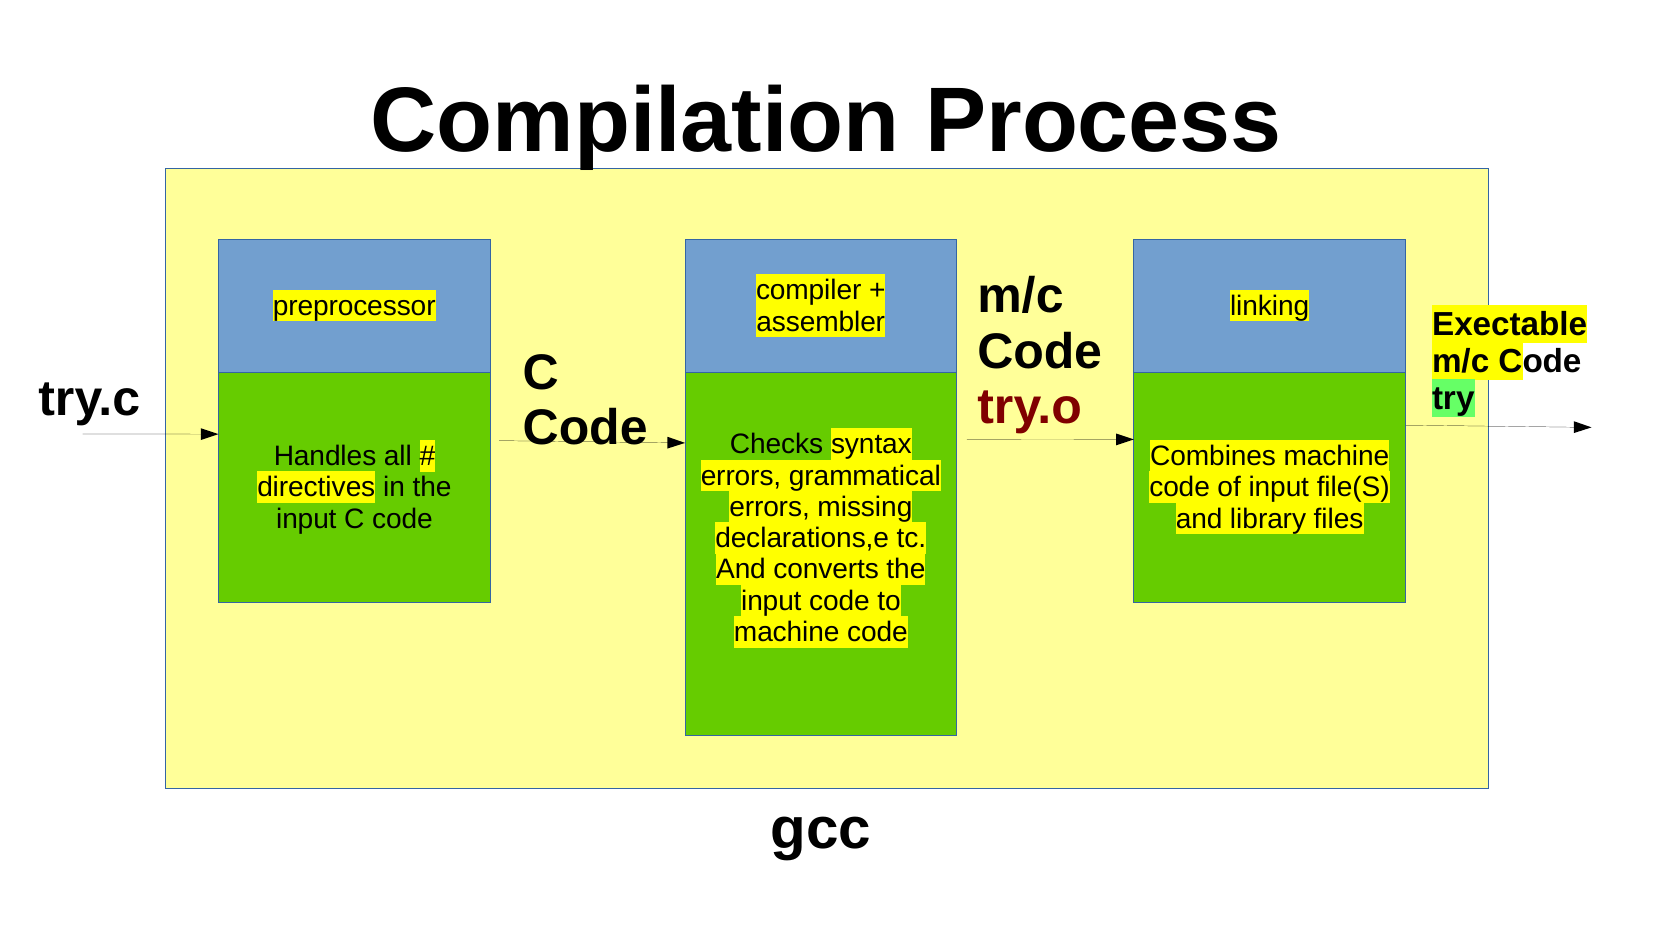

# Compilation Process
preprocessor
compiler + assembler
linking
m/c Code
try.o
Exectable
m/c Code
try
C Code
try.c
Handles all # directives in the input C code
Checks syntax errors, grammatical errors, missing declarations,e tc. And converts the input code to machine code
Combines machine code of input file(S) and library files
gcc